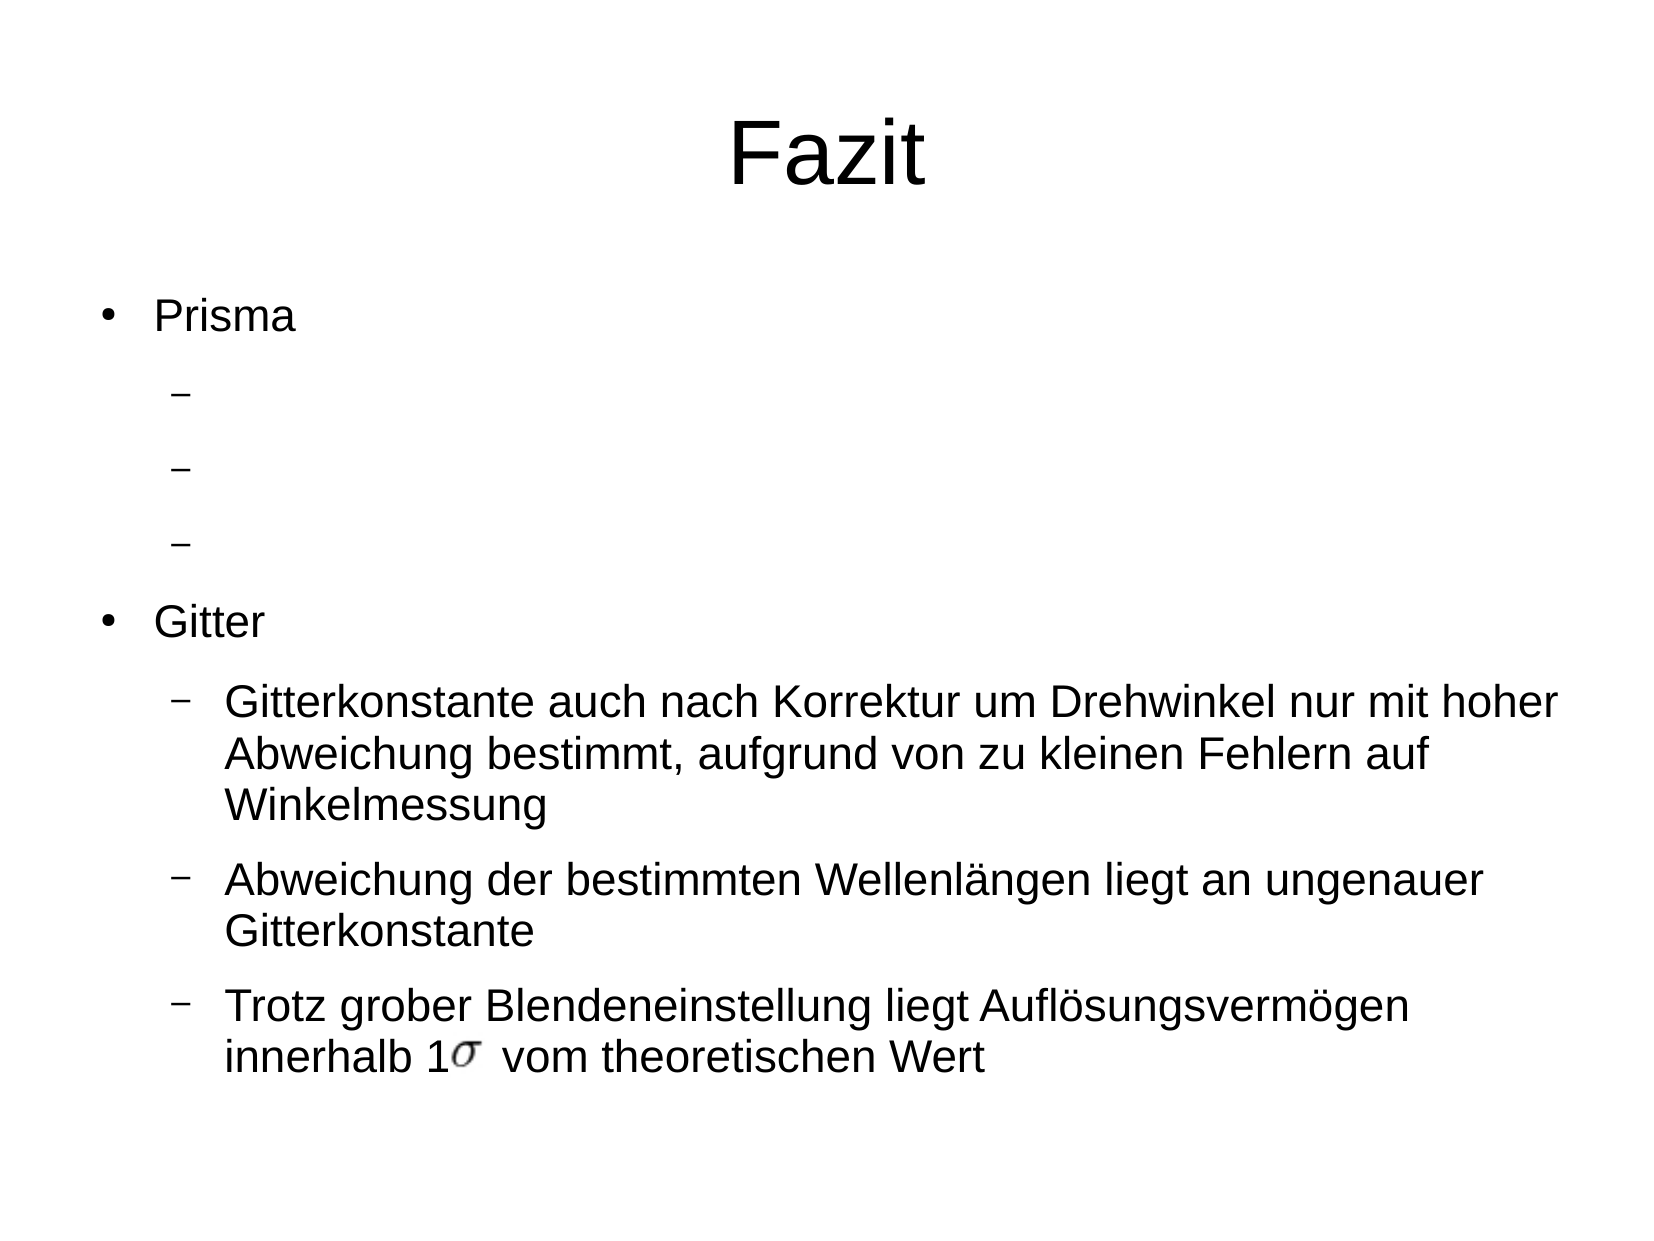

# Fazit
Prisma
Gitter
Gitterkonstante auch nach Korrektur um Drehwinkel nur mit hoher Abweichung bestimmt, aufgrund von zu kleinen Fehlern auf Winkelmessung
Abweichung der bestimmten Wellenlängen liegt an ungenauer Gitterkonstante
Trotz grober Blendeneinstellung liegt Auflösungsvermögen innerhalb 1 vom theoretischen Wert